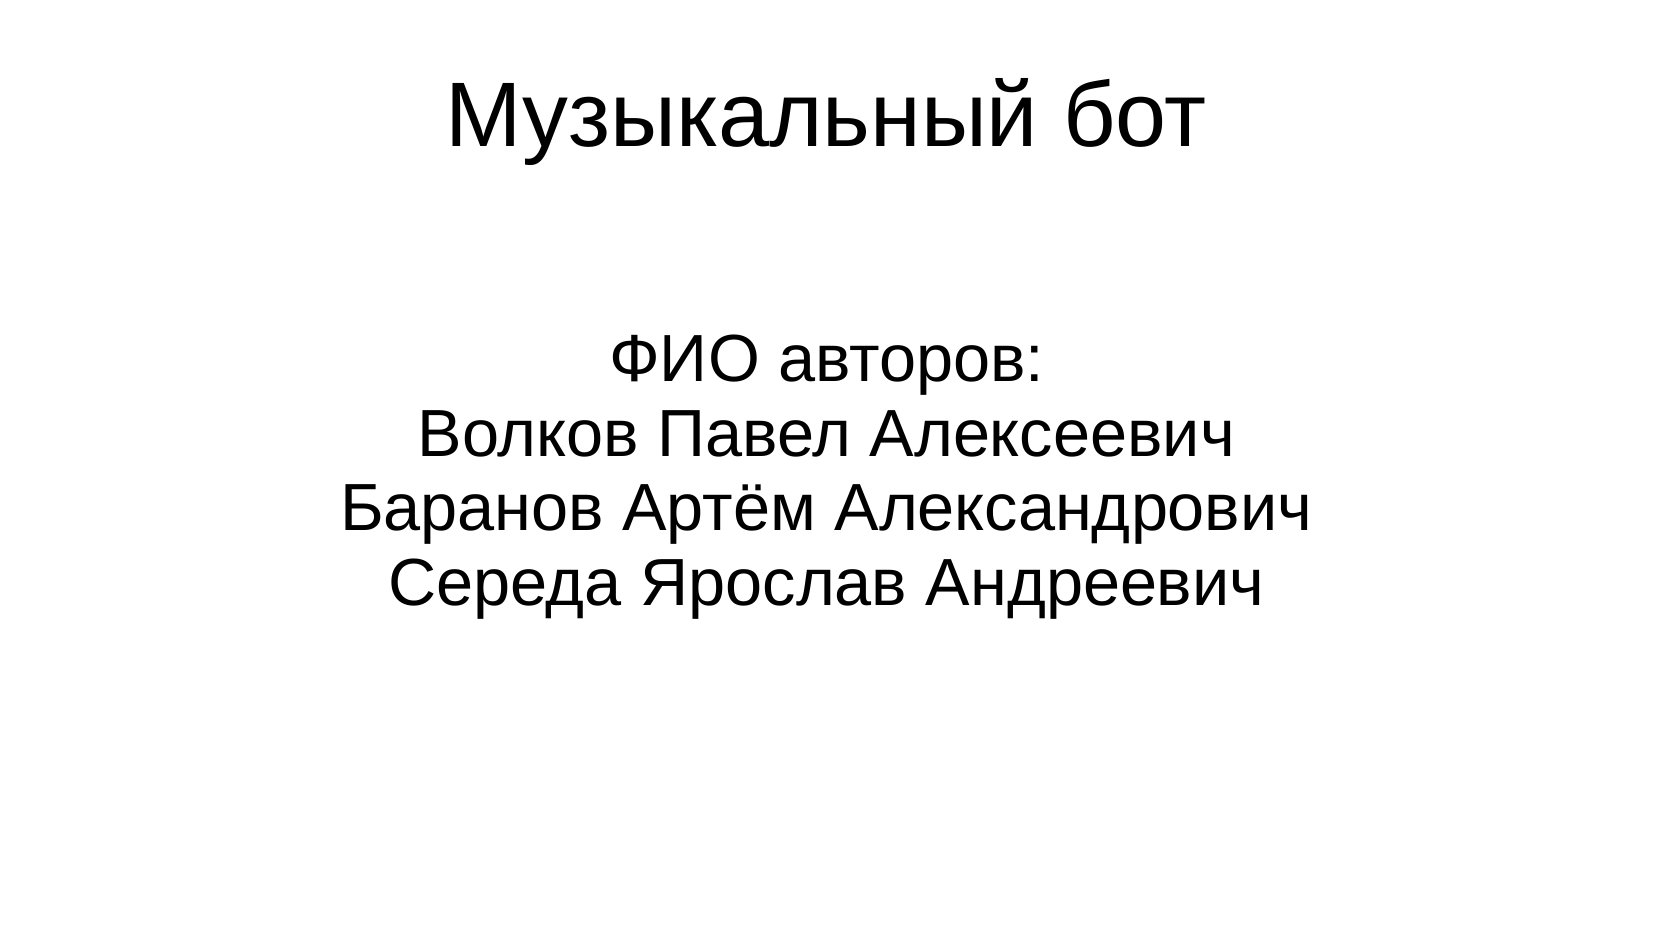

# Музыкальный бот
ФИО авторов:
Волков Павел Алексеевич
Баранов Артём Александрович
Середа Ярослав Андреевич